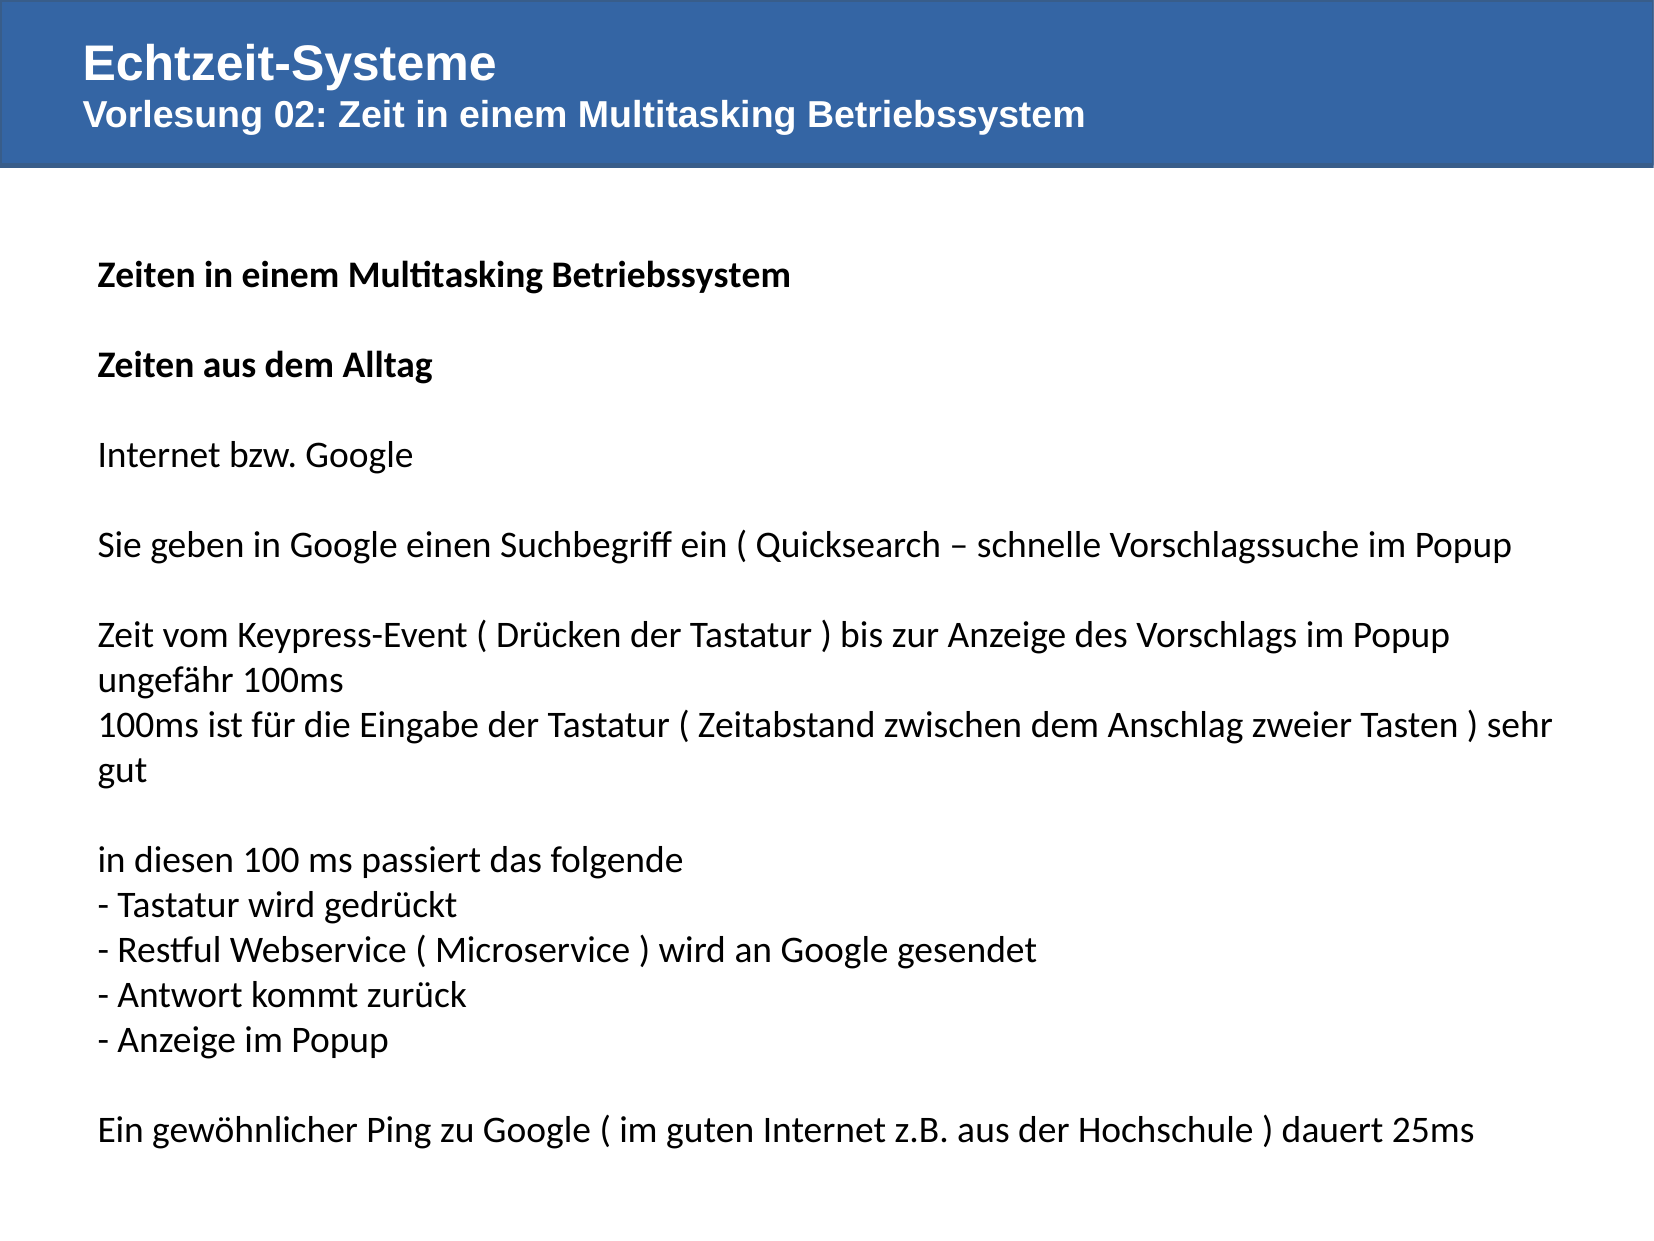

# Echtzeit-Systeme Vorlesung 02: Zeit in einem Multitasking Betriebssystem
Zeiten in einem Multitasking Betriebssystem
Zeiten aus dem Alltag
Internet bzw. Google
Sie geben in Google einen Suchbegriff ein ( Quicksearch – schnelle Vorschlagssuche im Popup
Zeit vom Keypress-Event ( Drücken der Tastatur ) bis zur Anzeige des Vorschlags im Popup
ungefähr 100ms
100ms ist für die Eingabe der Tastatur ( Zeitabstand zwischen dem Anschlag zweier Tasten ) sehr gut
in diesen 100 ms passiert das folgende
- Tastatur wird gedrückt
- Restful Webservice ( Microservice ) wird an Google gesendet
- Antwort kommt zurück
- Anzeige im Popup
Ein gewöhnlicher Ping zu Google ( im guten Internet z.B. aus der Hochschule ) dauert 25ms